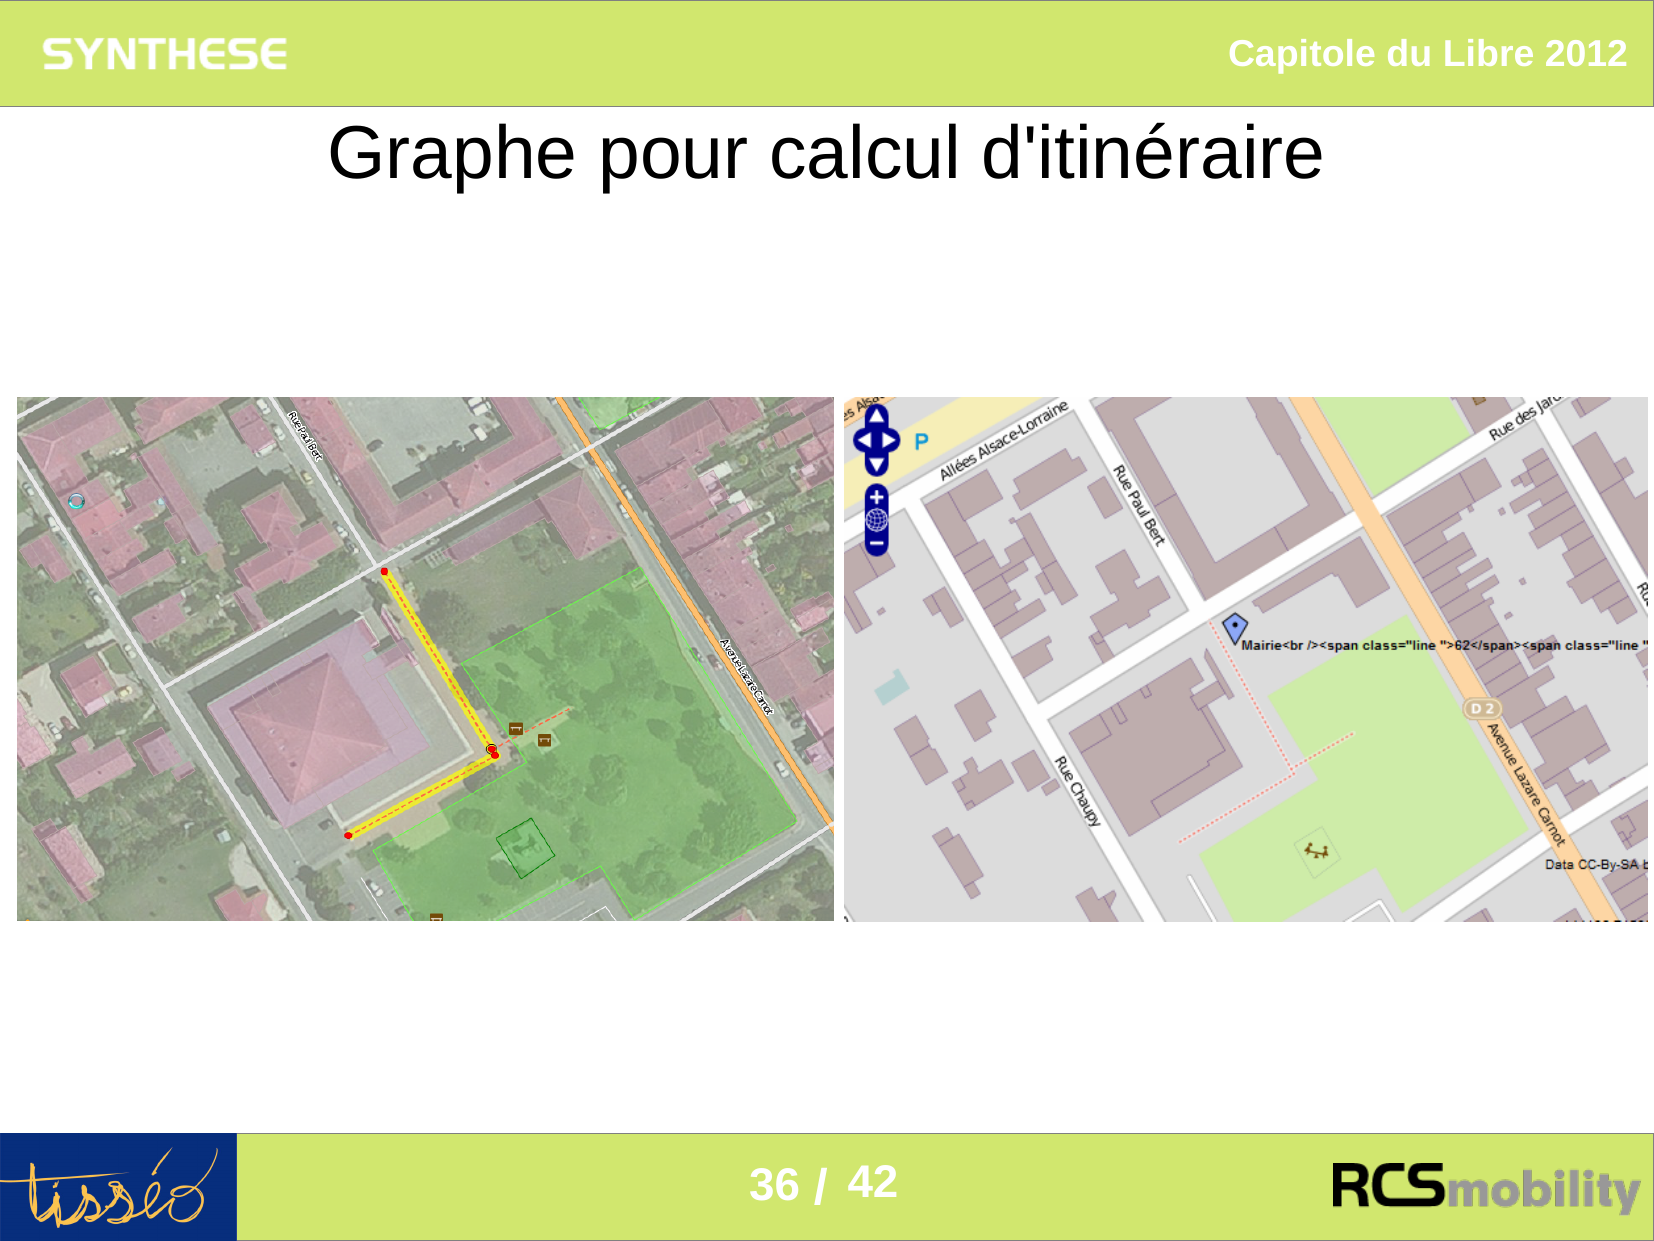

Capitole du Libre 2012
Graphe pour calcul d'itinéraire
#
36
/
42